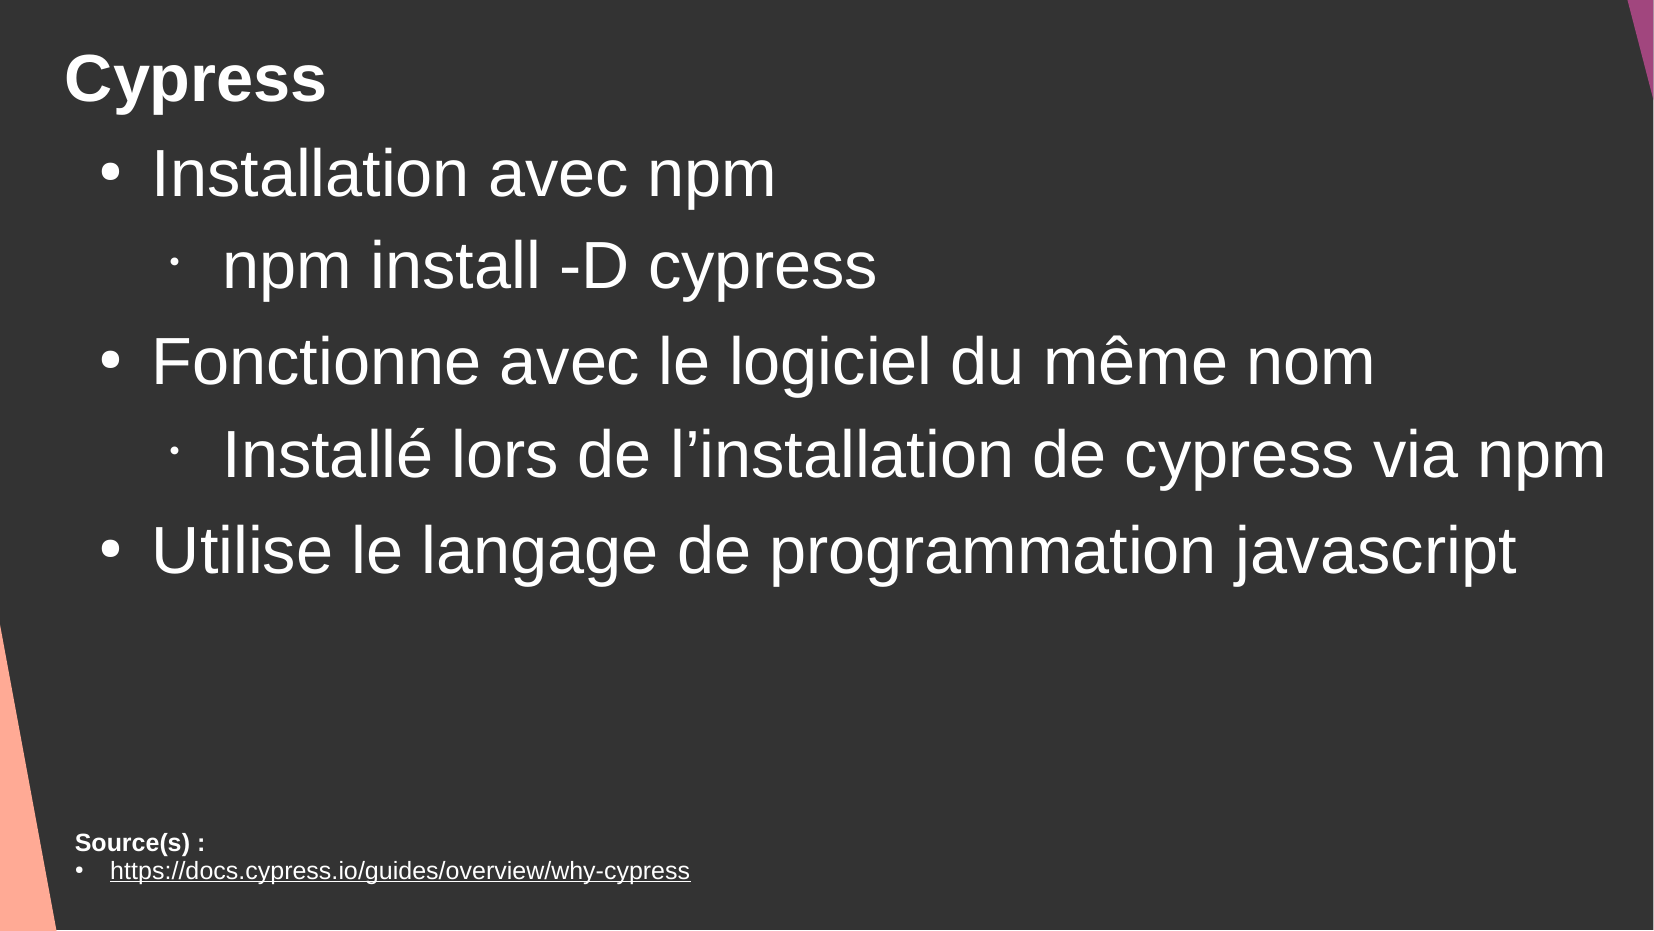

# Cypress
Installation avec npm
npm install -D cypress
Fonctionne avec le logiciel du même nom
Installé lors de l’installation de cypress via npm
Utilise le langage de programmation javascript
Source(s) :
https://docs.cypress.io/guides/overview/why-cypress